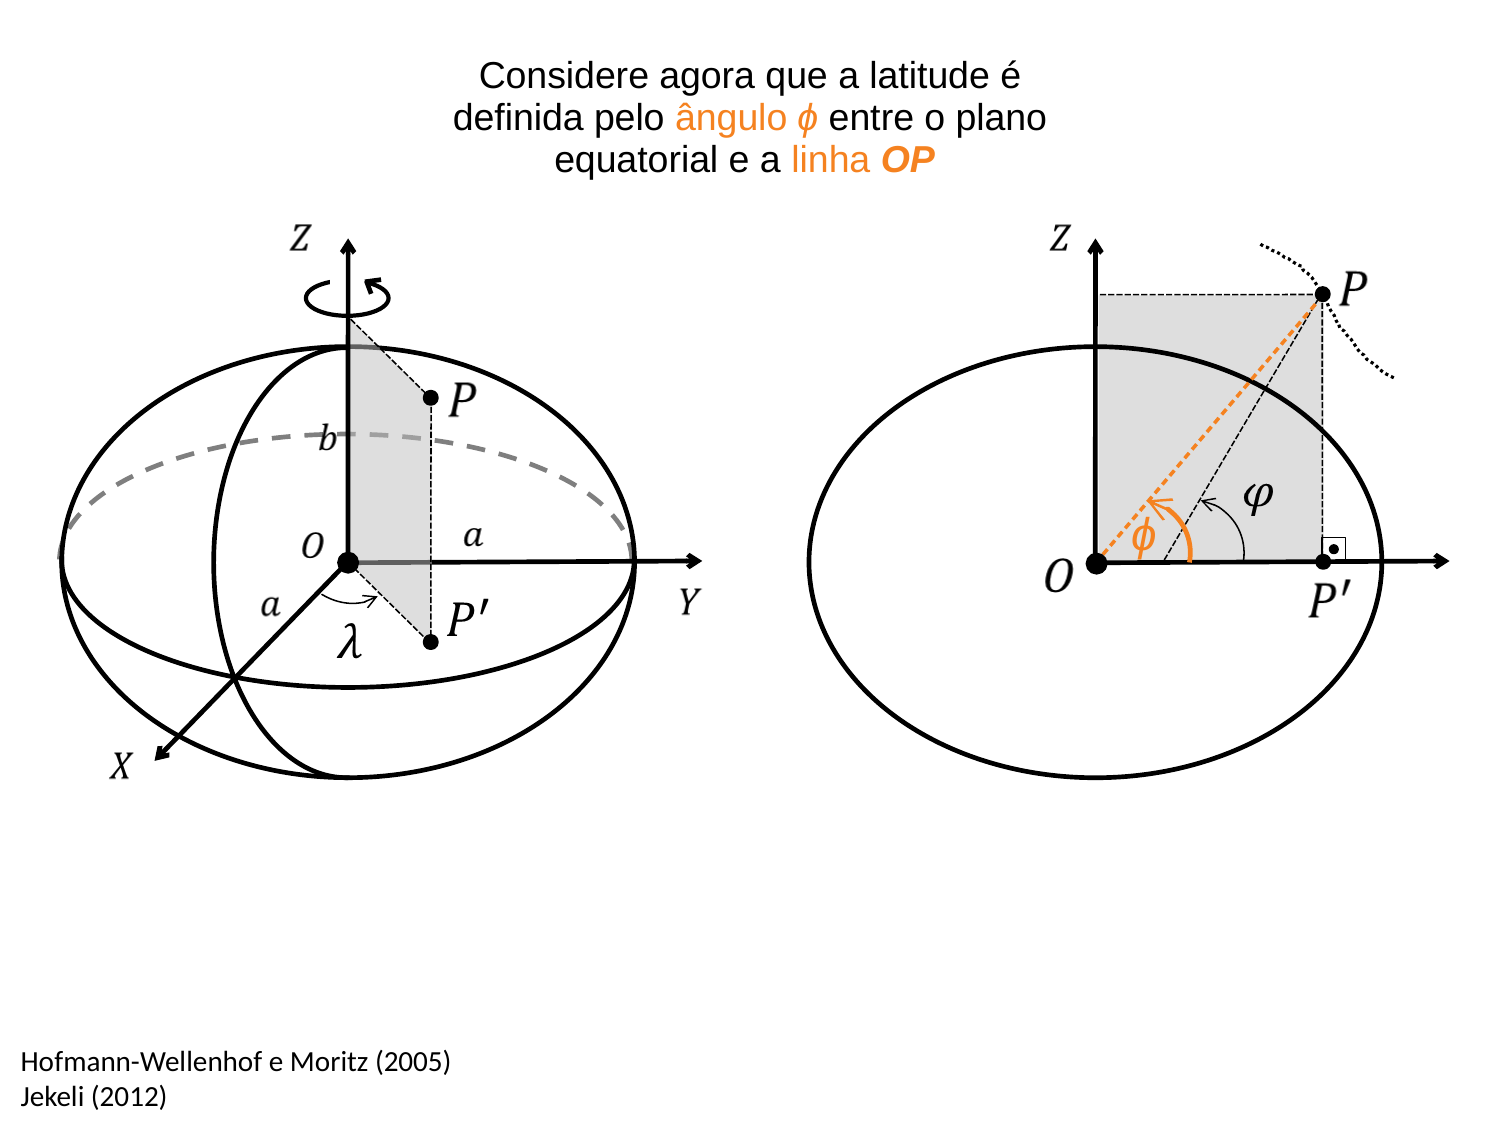

Considere agora que a latitude é definida pelo ângulo ϕ entre o plano equatorial e a linha OP
ϕ
Hofmann-Wellenhof e Moritz (2005)
Jekeli (2012)